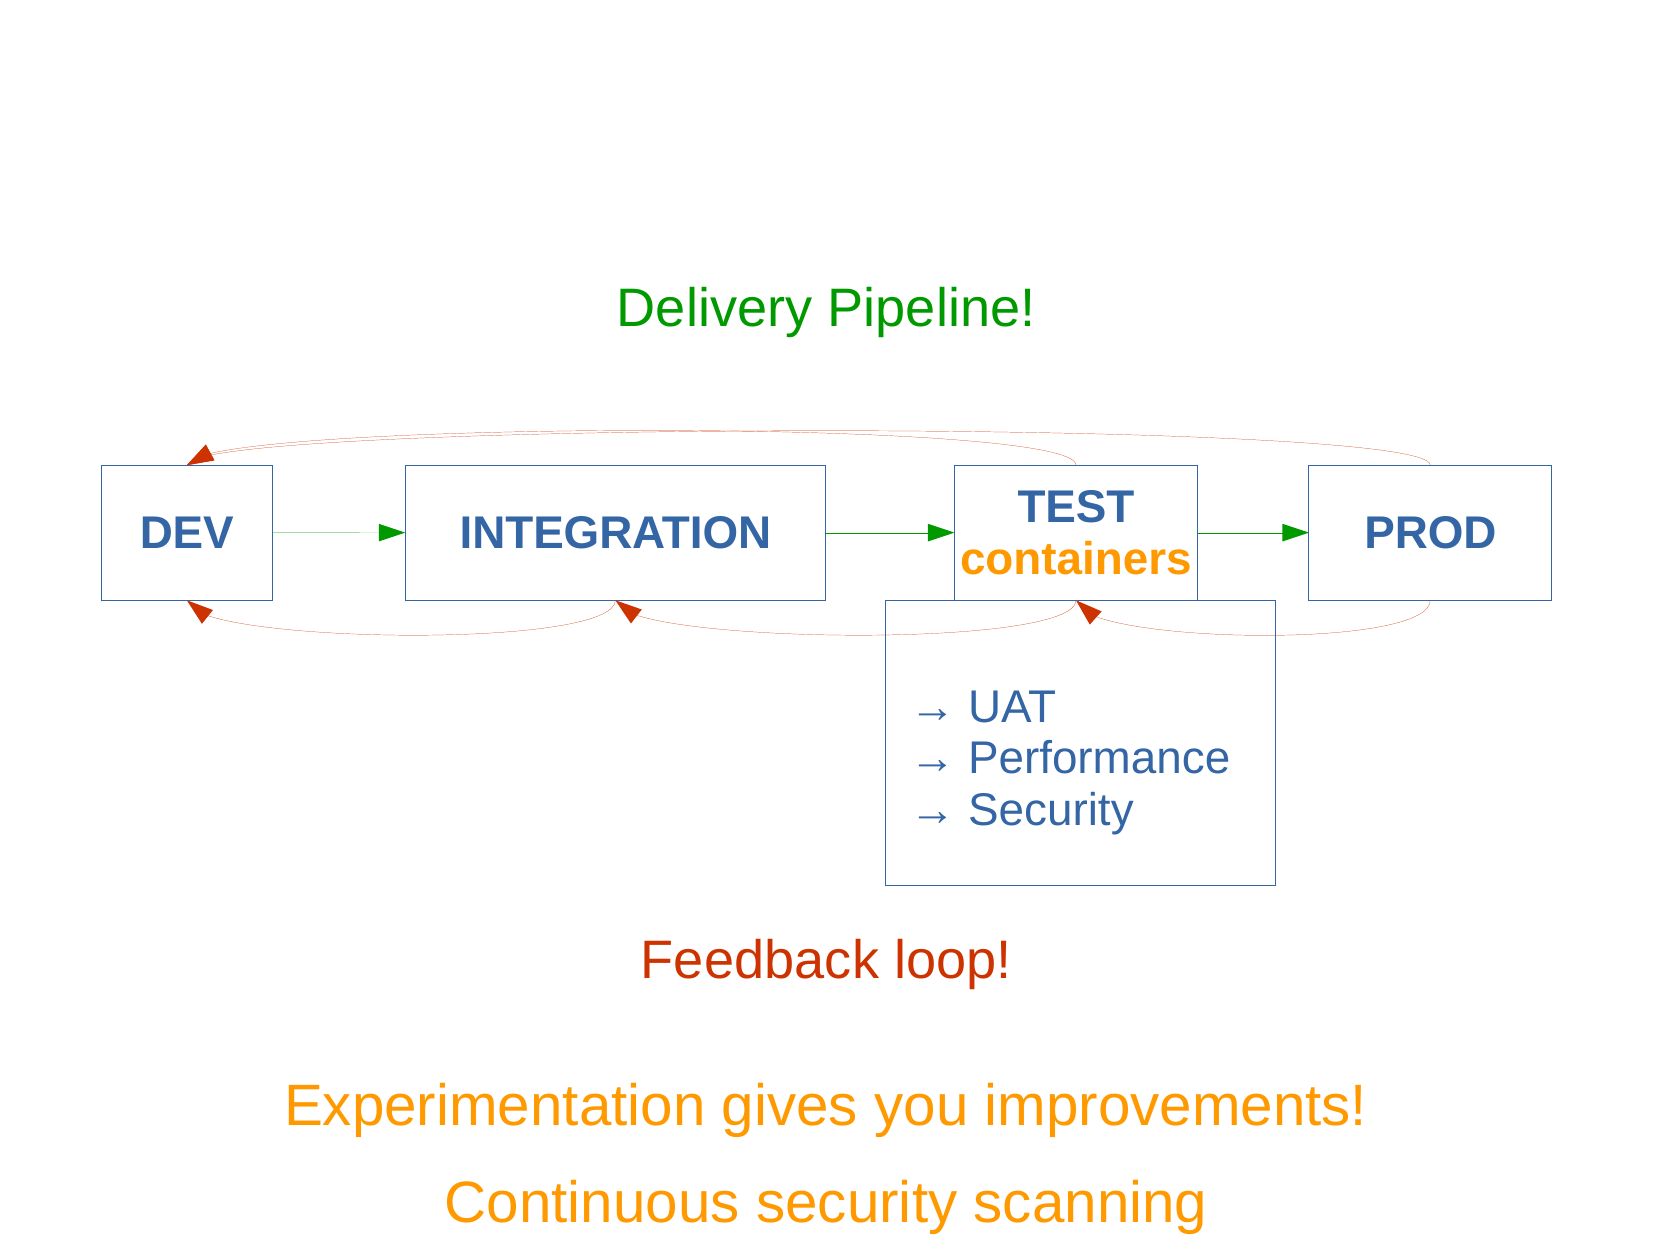

Delivery Pipeline!
INTEGRATION
TEST
containers
PROD
DEV
→ UAT
→ Performance
→ Security
Feedback loop!
Experimentation gives you improvements!
Continuous security scanning